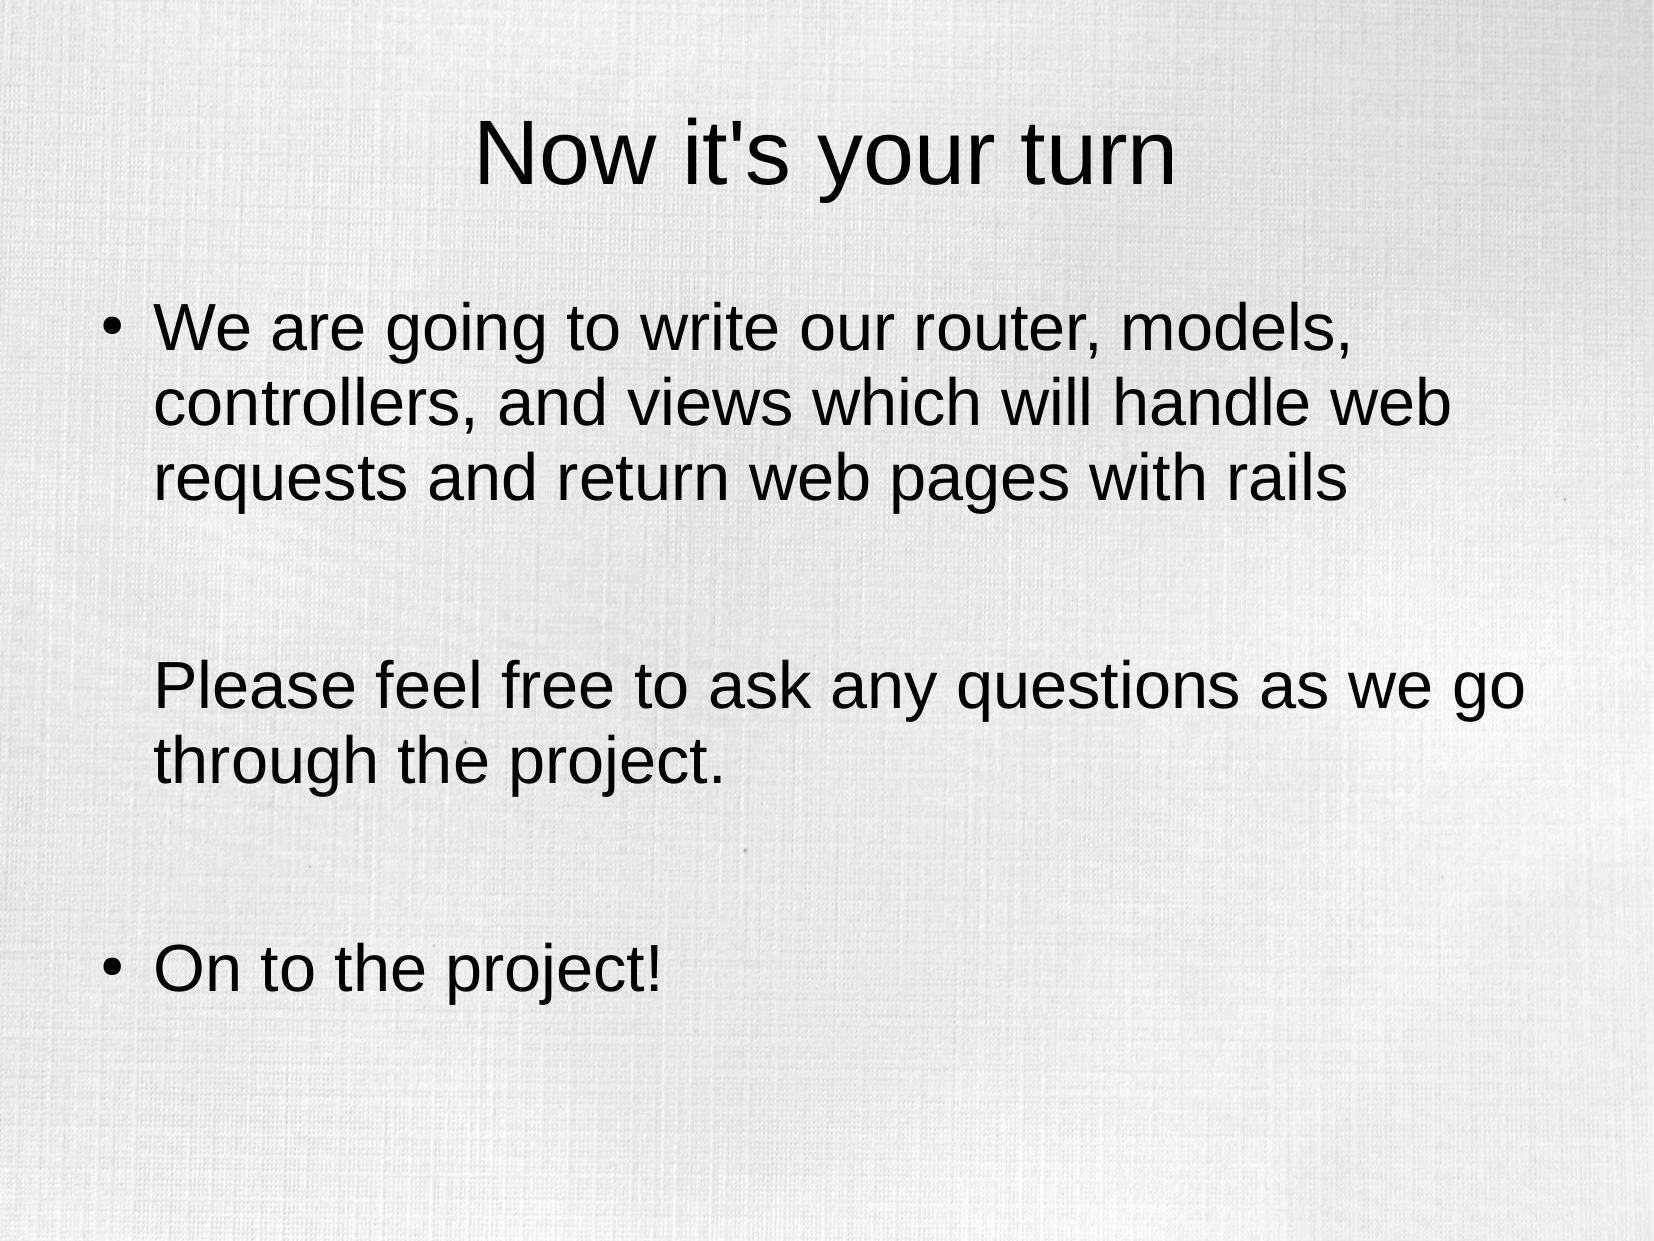

# Now it's your turn
We are going to write our router, models, controllers, and views which will handle web requests and return web pages with rails
Please feel free to ask any questions as we go through the project.
On to the project!